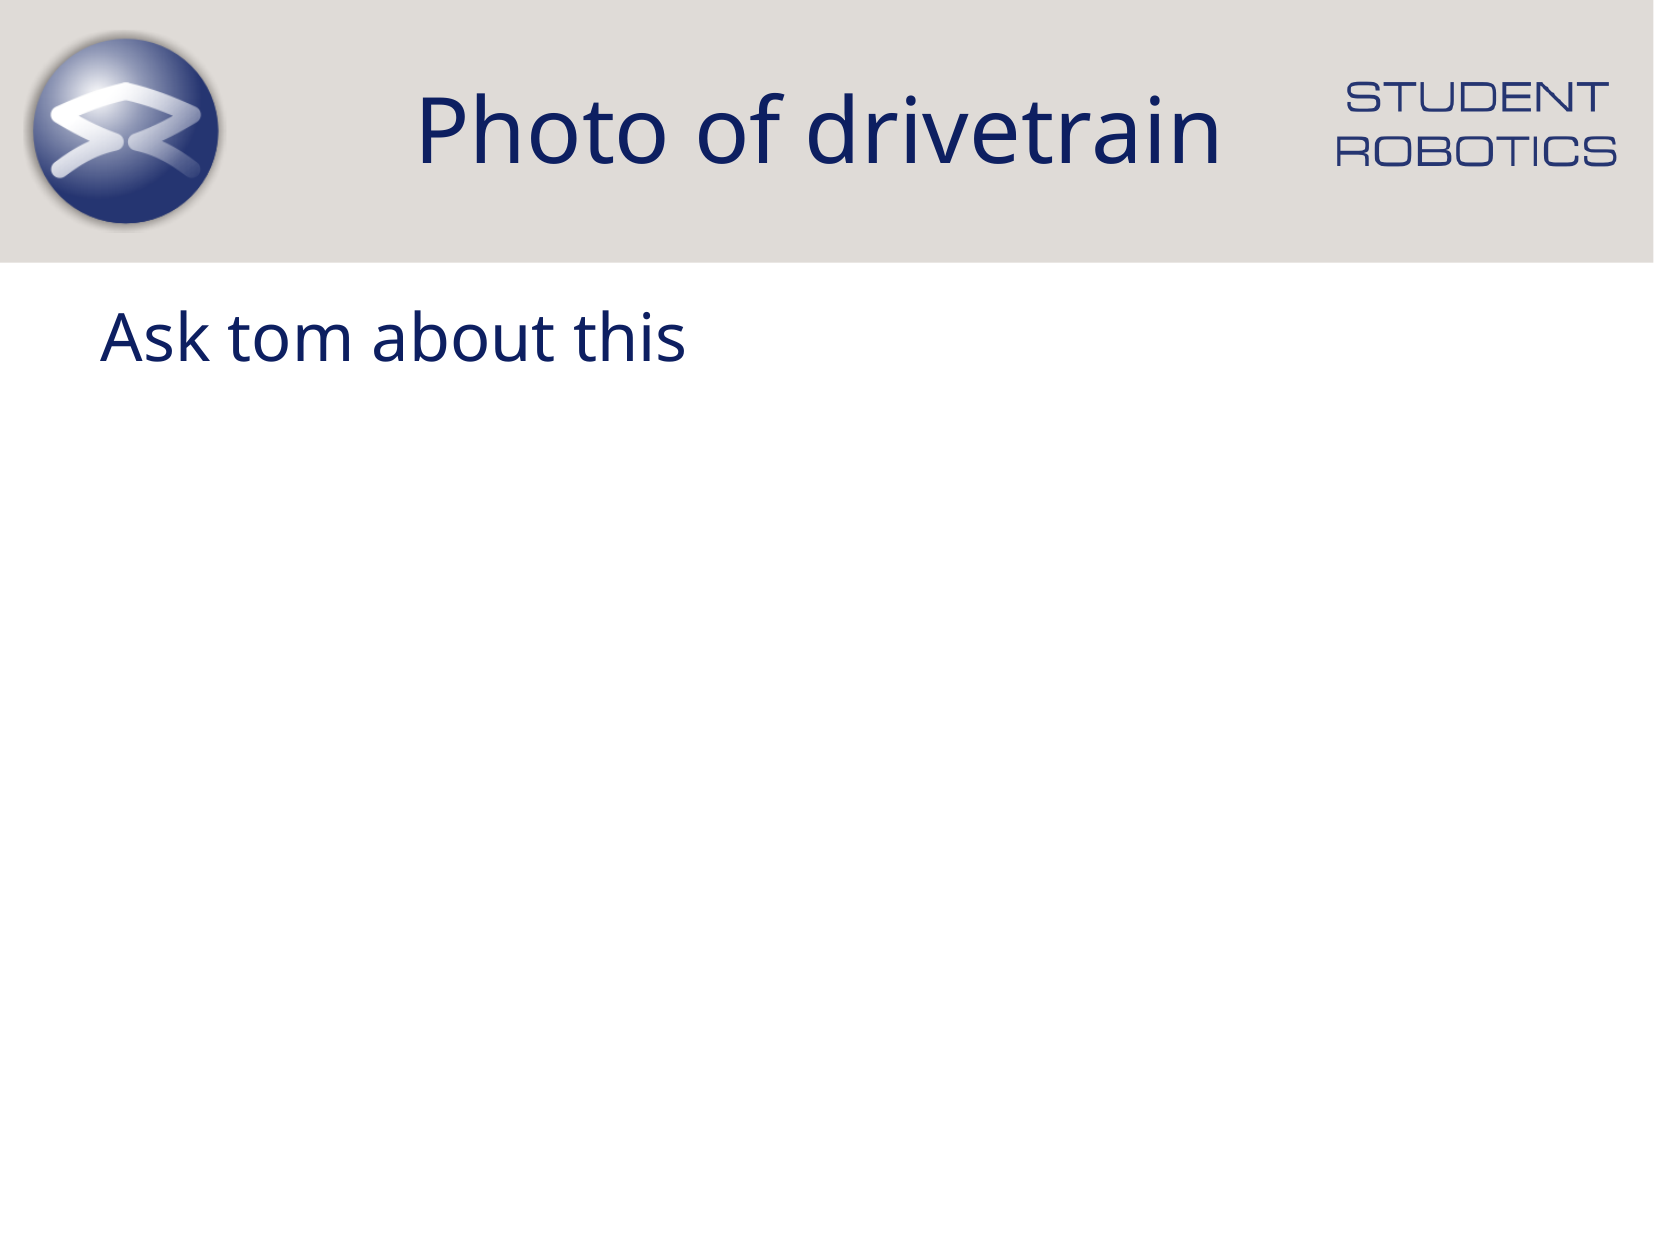

# Photo of drivetrain
Ask tom about this